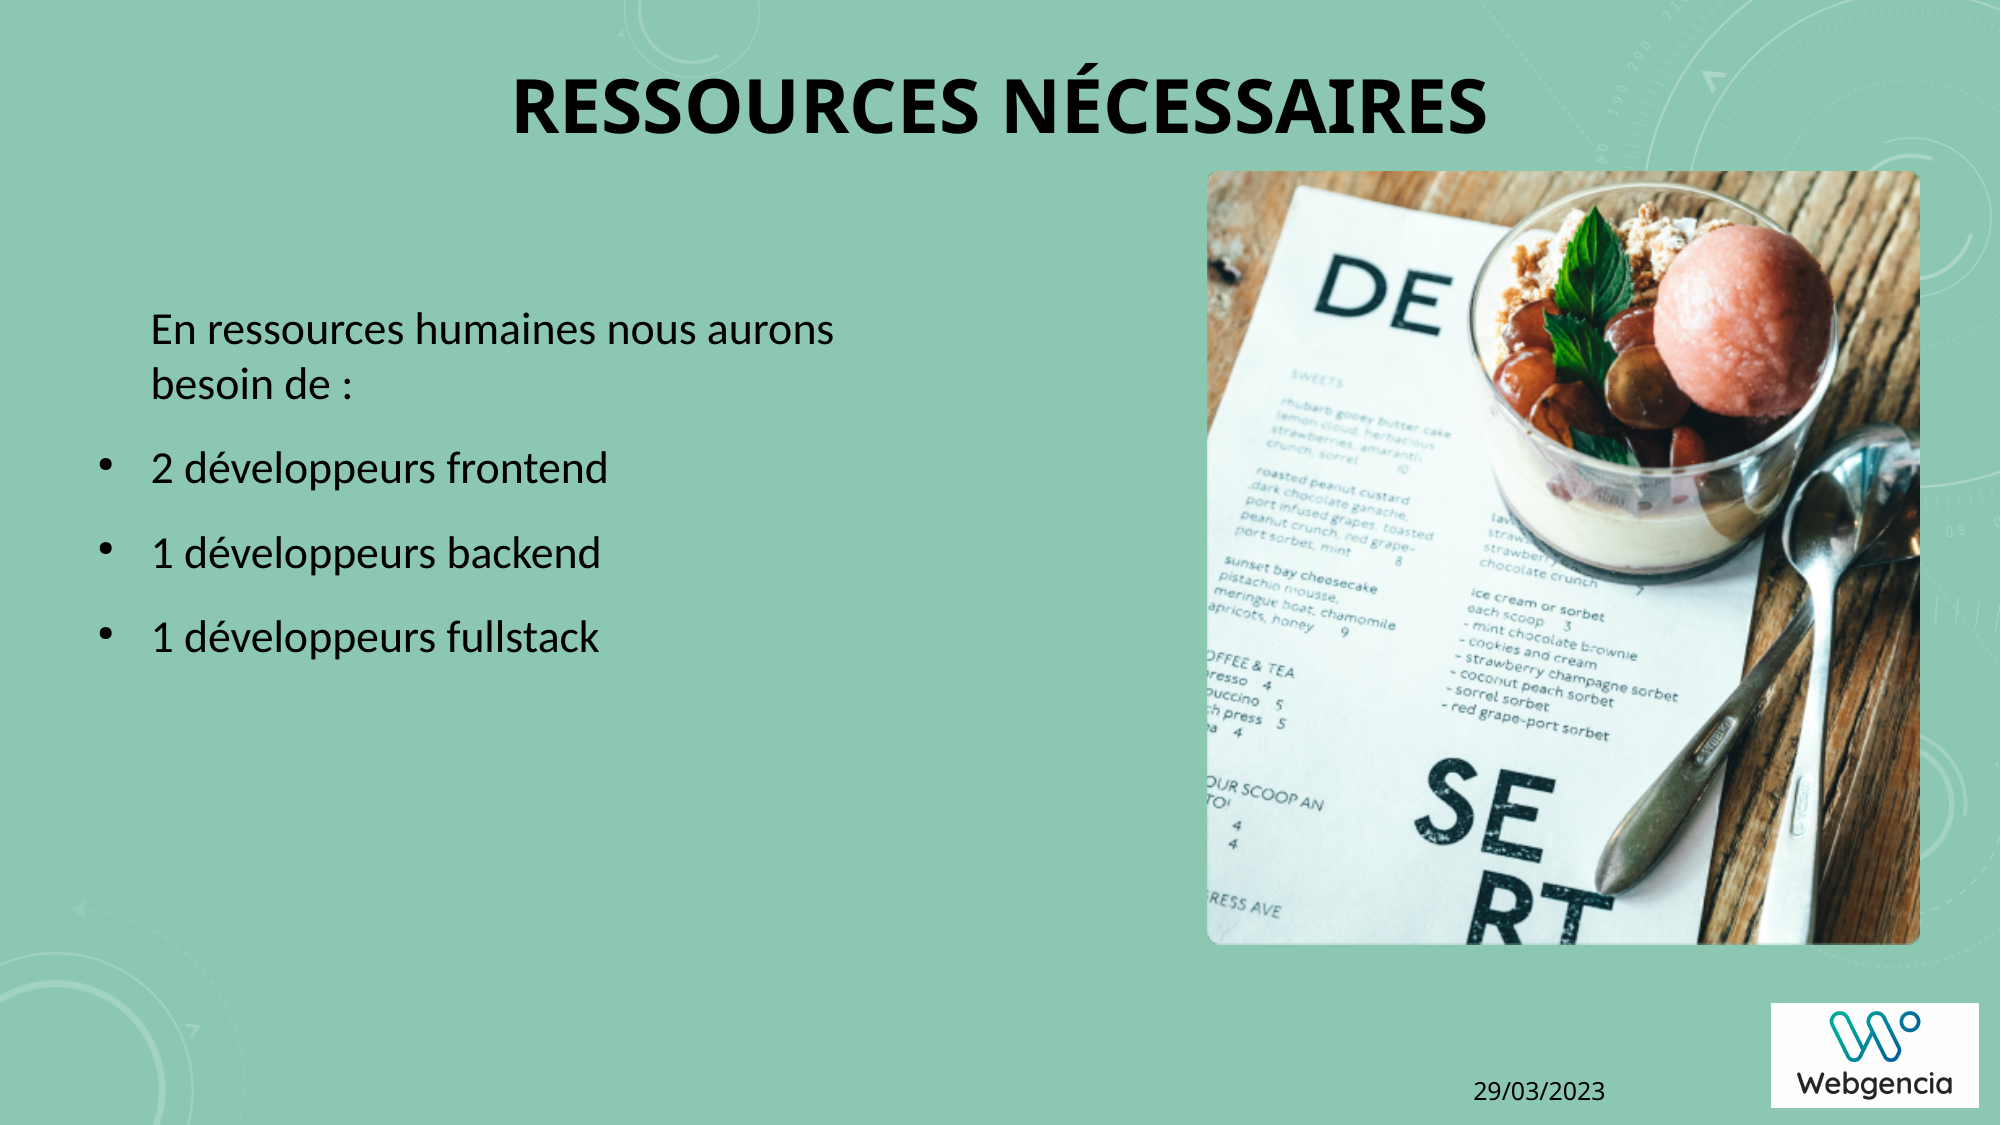

# Ressources nécessaires
En ressources humaines nous aurons besoin de :
2 développeurs frontend
1 développeurs backend
1 développeurs fullstack
29/03/2023